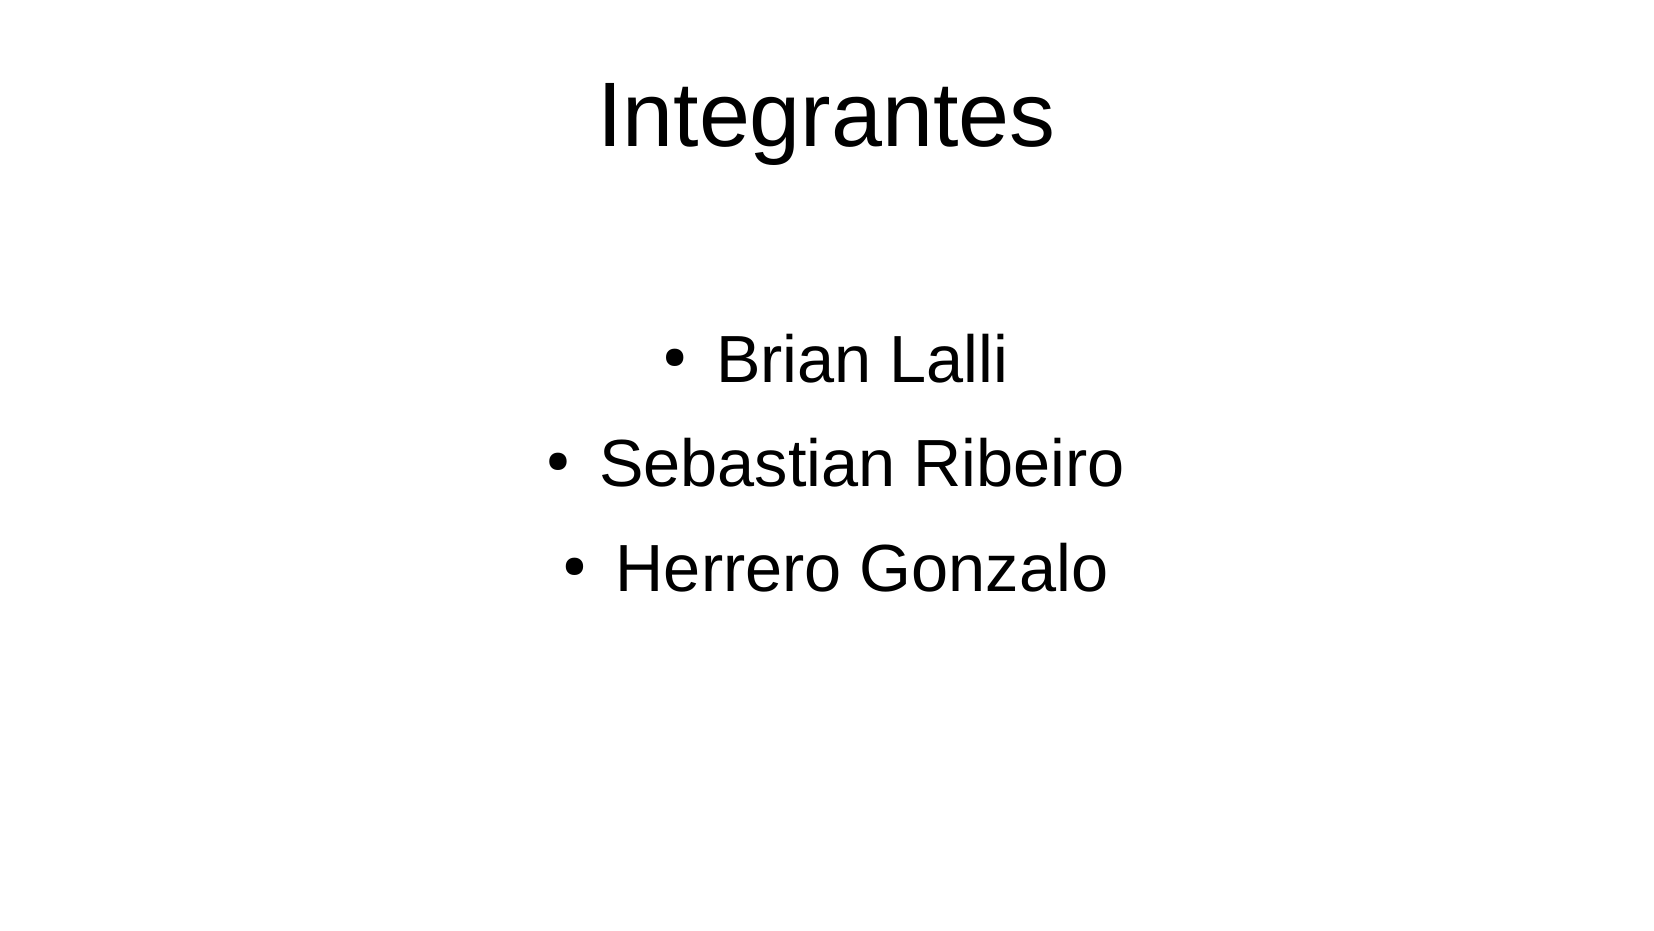

# Integrantes
Brian Lalli
Sebastian Ribeiro
Herrero Gonzalo